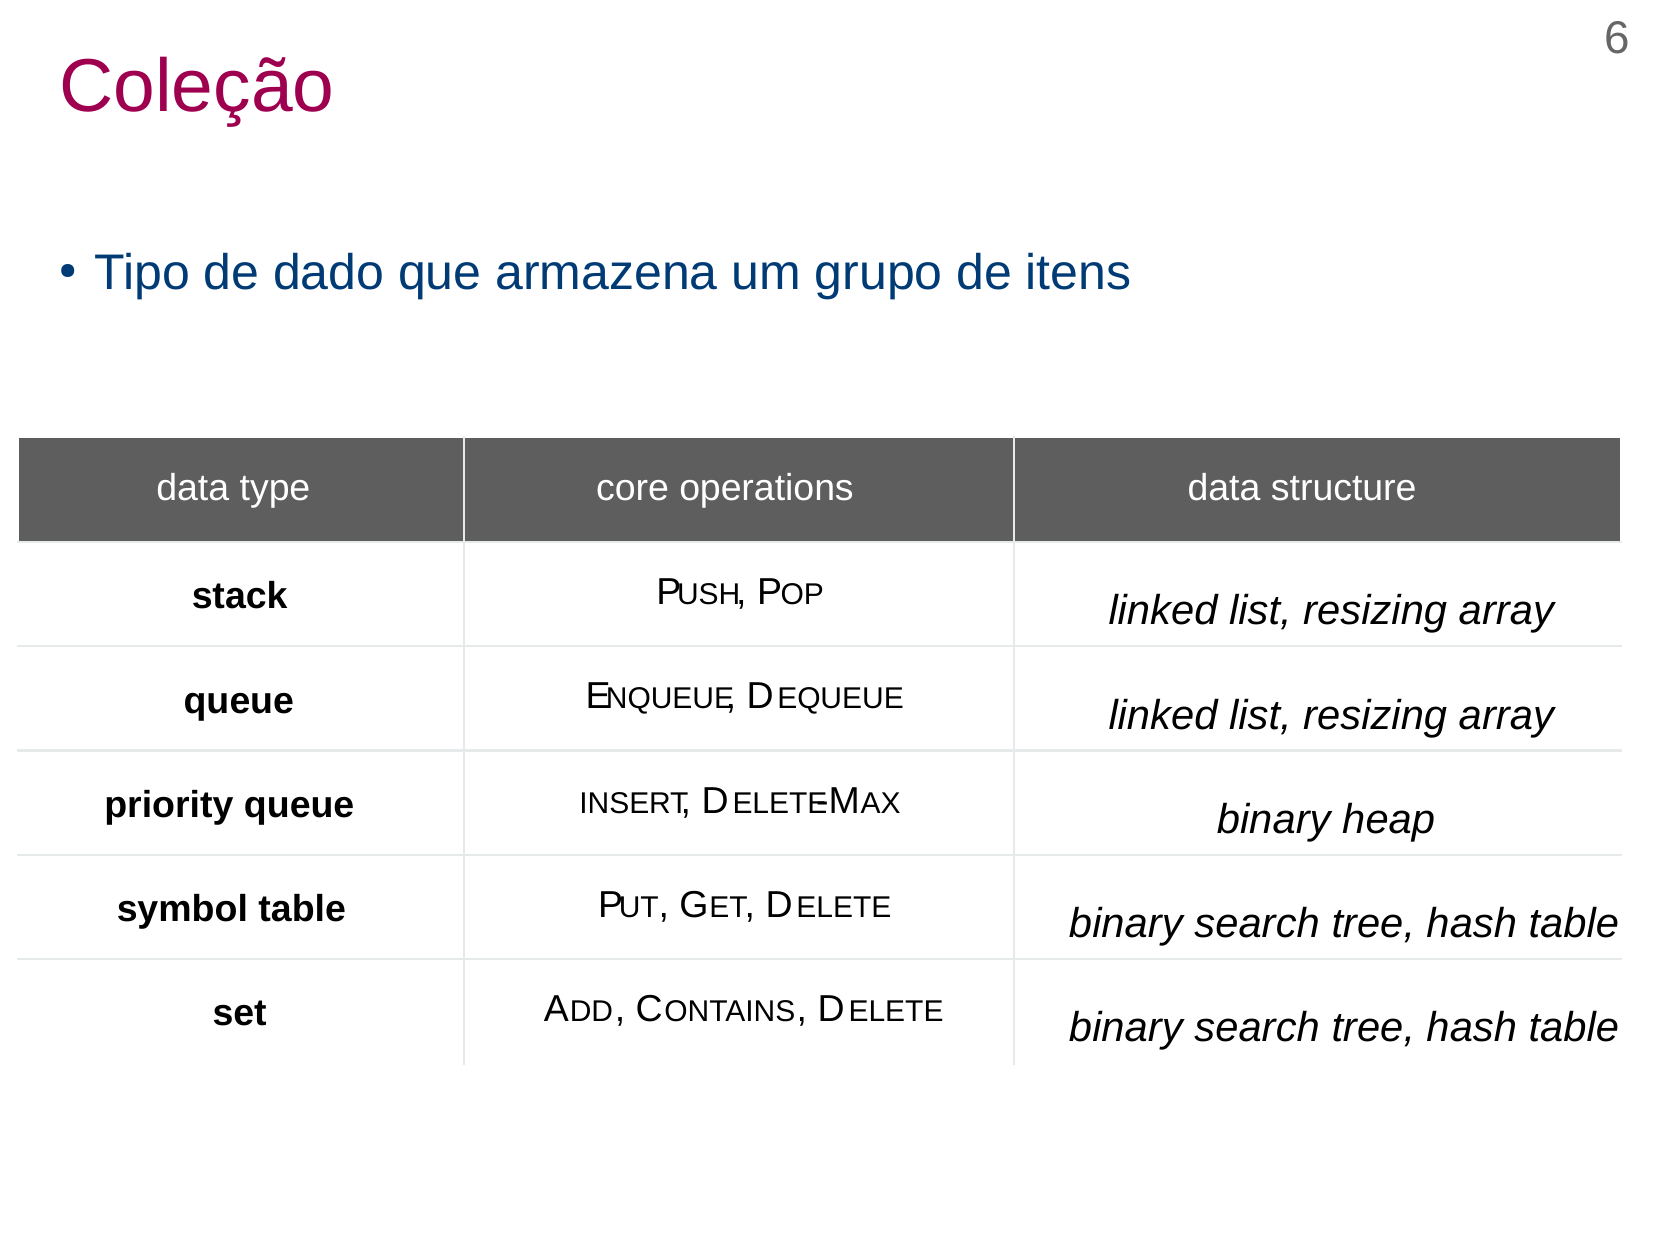

6
# Coleção
Tipo de dado que armazena um grupo de itens
data type
core operations
data structure
P
, P
stack
USH
OP
linked list, resizing array
E
, D
queue
NQUEUE
EQUEUE
linked list, resizing array
, D
-M
priority queue
INSERT
ELETE
AX
binary heap
P
, G
, D
symbol table
UT
ET
ELETE
binary search tree, hash table
A
, C
, D
set
DD
ONTAINS
ELETE
binary search tree, hash table